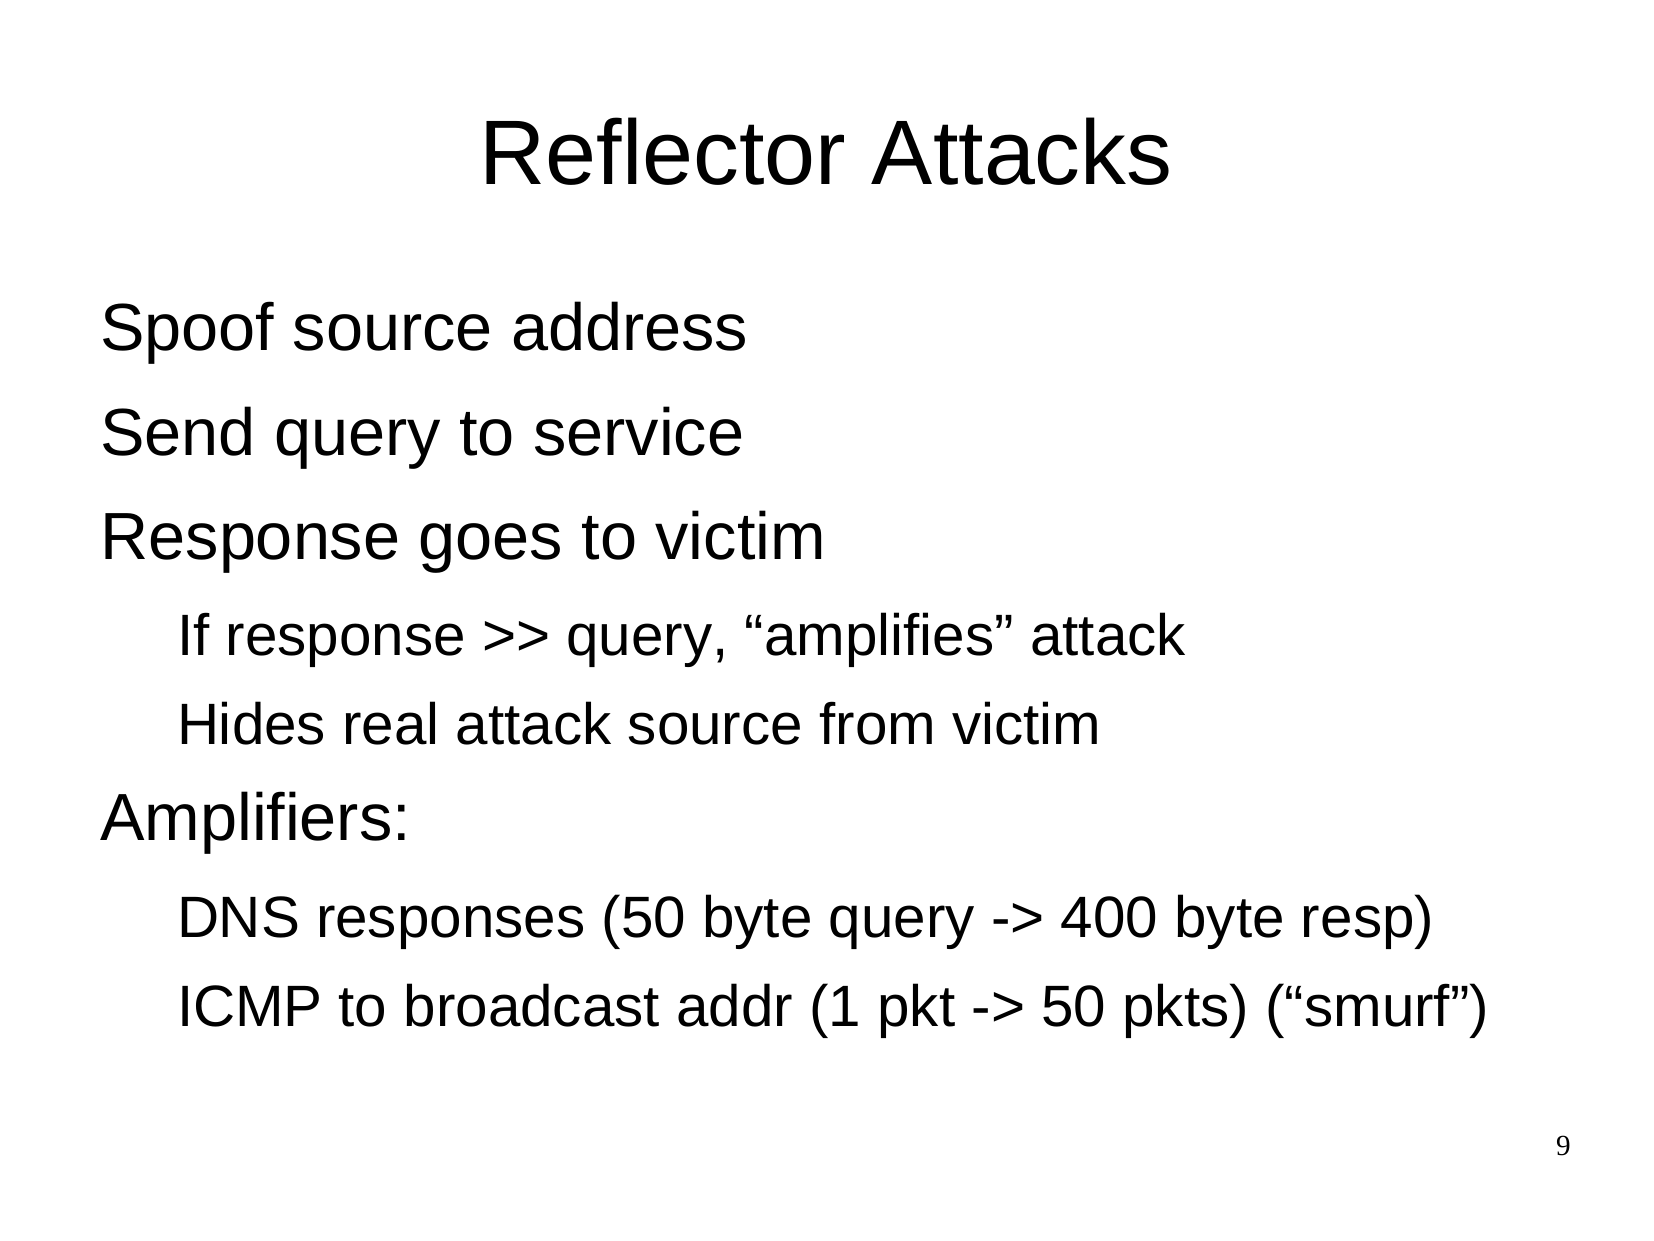

# Reflector Attacks
Spoof source address
Send query to service
Response goes to victim
If response >> query, “amplifies” attack
Hides real attack source from victim
Amplifiers:
DNS responses (50 byte query -> 400 byte resp)
ICMP to broadcast addr (1 pkt -> 50 pkts) (“smurf”)
9